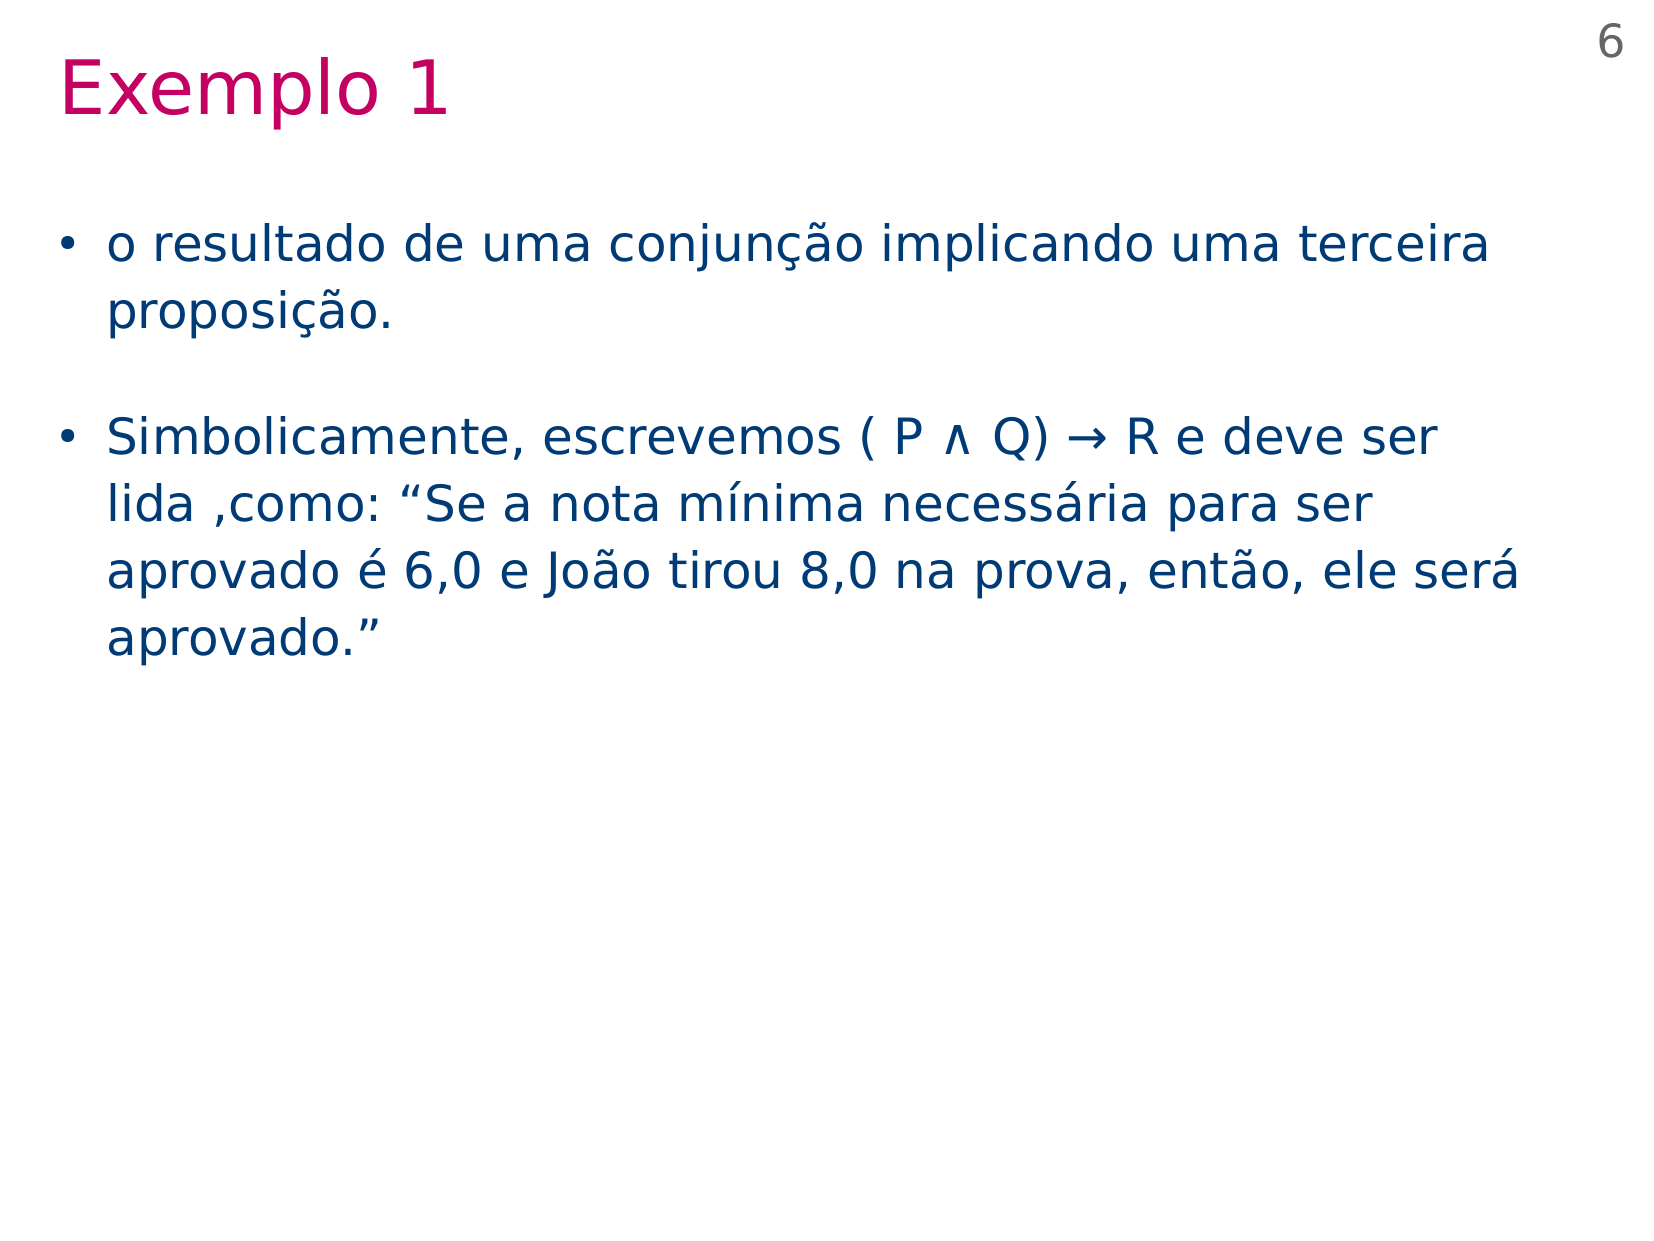

6
# Exemplo 1
o resultado de uma conjunção implicando uma terceira proposição.
Simbolicamente, escrevemos ( P ∧ Q) → R e deve ser lida ,como: “Se a nota mínima necessária para ser aprovado é 6,0 e João tirou 8,0 na prova, então, ele será aprovado.”